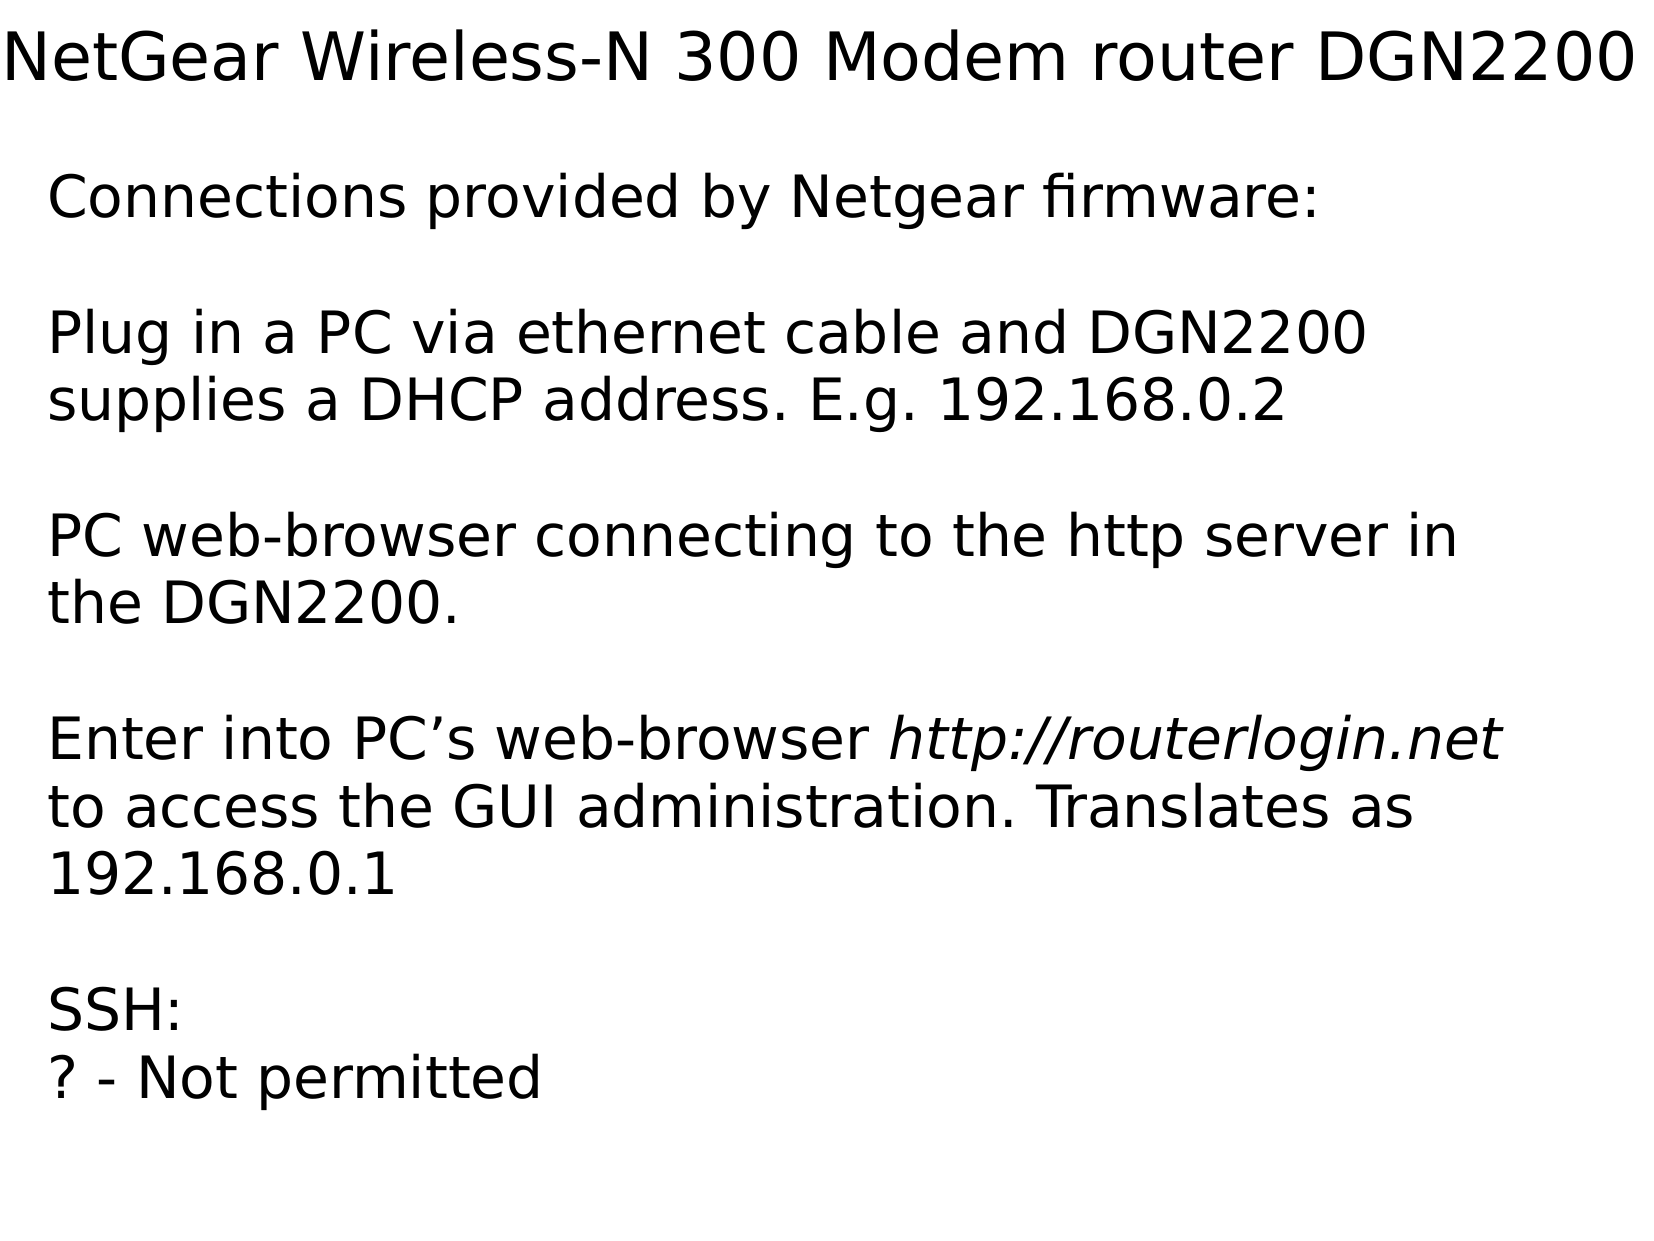

NetGear Wireless-N 300 Modem router DGN2200
# Connections provided by Netgear firmware:
Plug in a PC via ethernet cable and DGN2200 supplies a DHCP address. E.g. 192.168.0.2
PC web-browser connecting to the http server in the DGN2200.
Enter into PC’s web-browser http://routerlogin.net to access the GUI administration. Translates as 192.168.0.1
SSH:
? - Not permitted